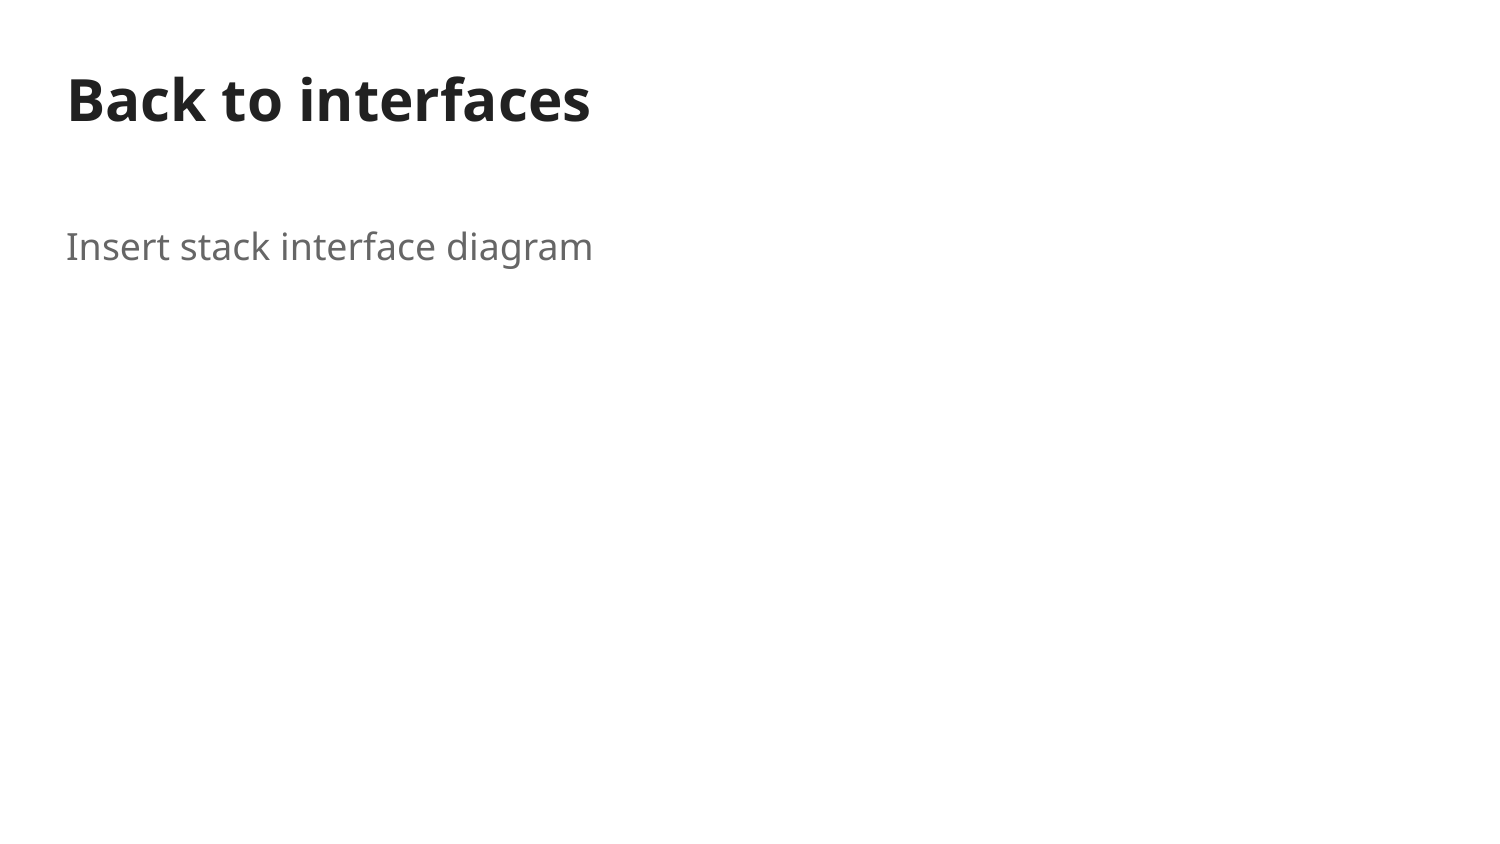

# Back to interfaces
Insert stack interface diagram